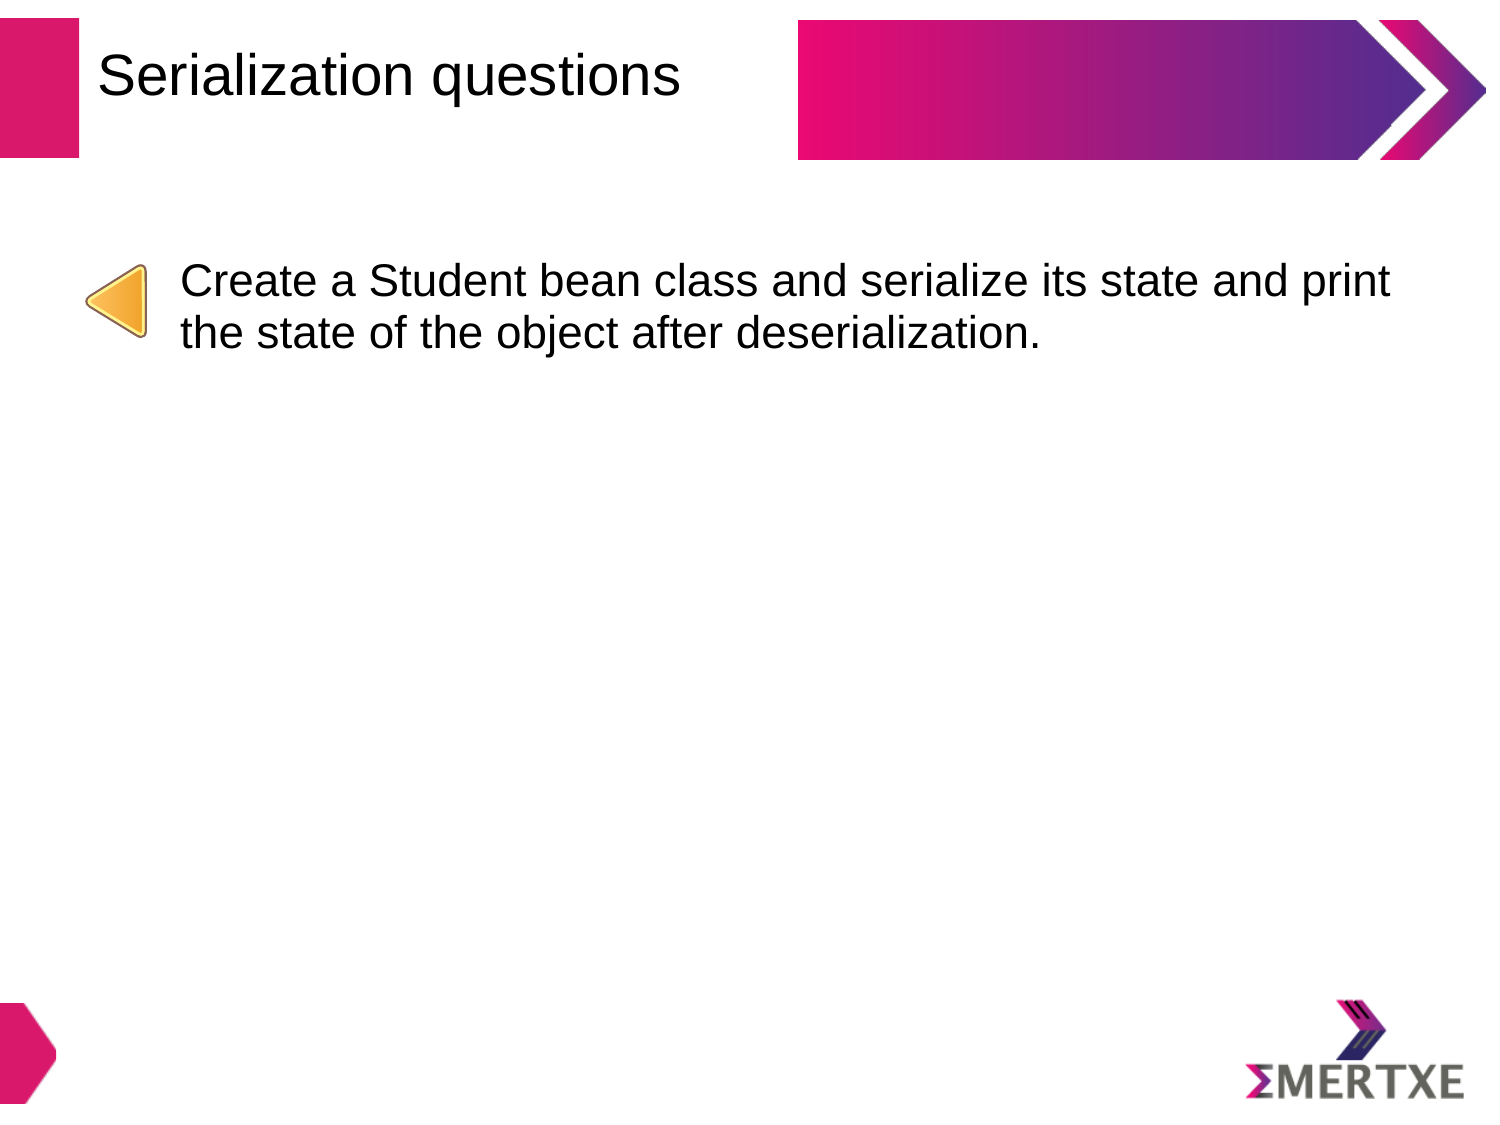

Serialization questions
Create a Student bean class and serialize its state and print the state of the object after deserialization.